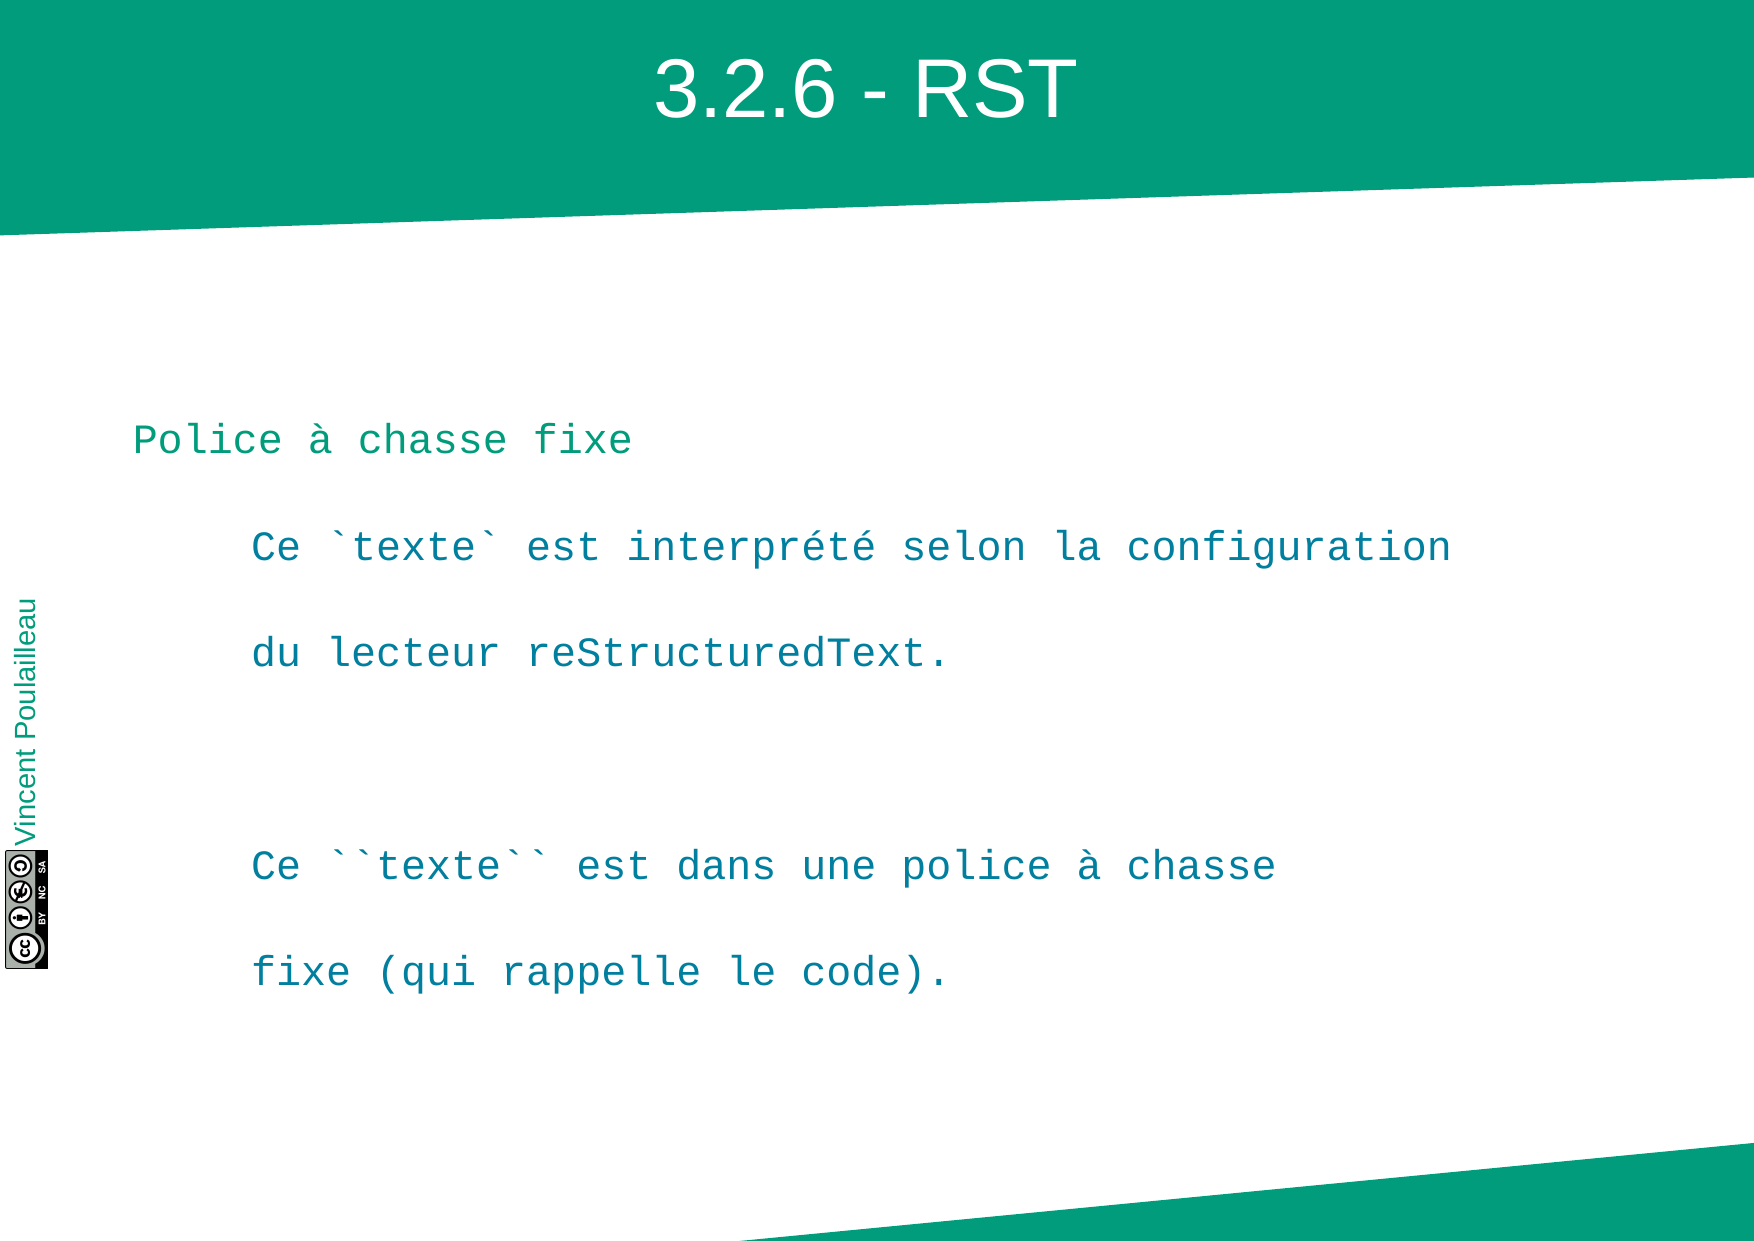

3.2.6 - RST
Police à chasse fixe
Ce `texte` est interprété selon la configuration
du lecteur reStructuredText.
Ce ``texte`` est dans une police à chasse
fixe (qui rappelle le code).
© 2019 Vincent Poulailleau